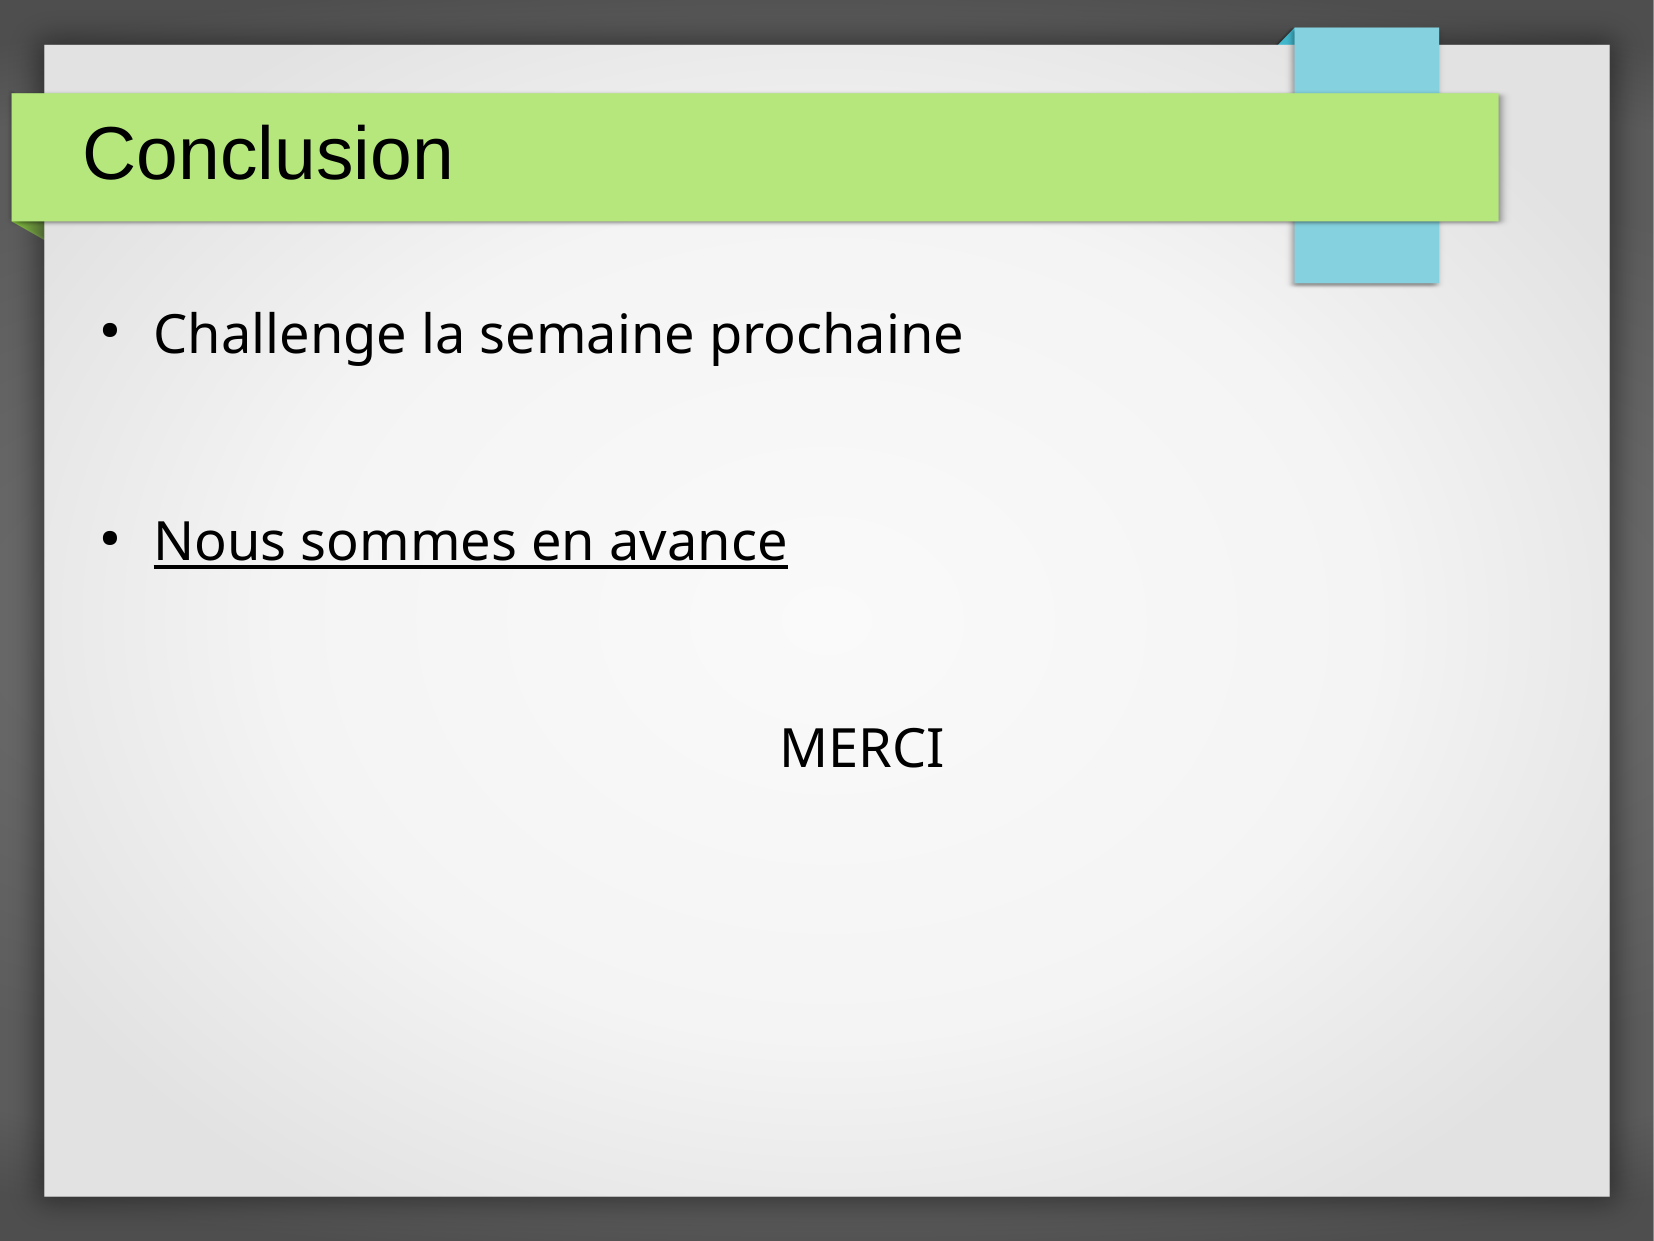

# Conclusion
Challenge la semaine prochaine
Nous sommes en avance
MERCI